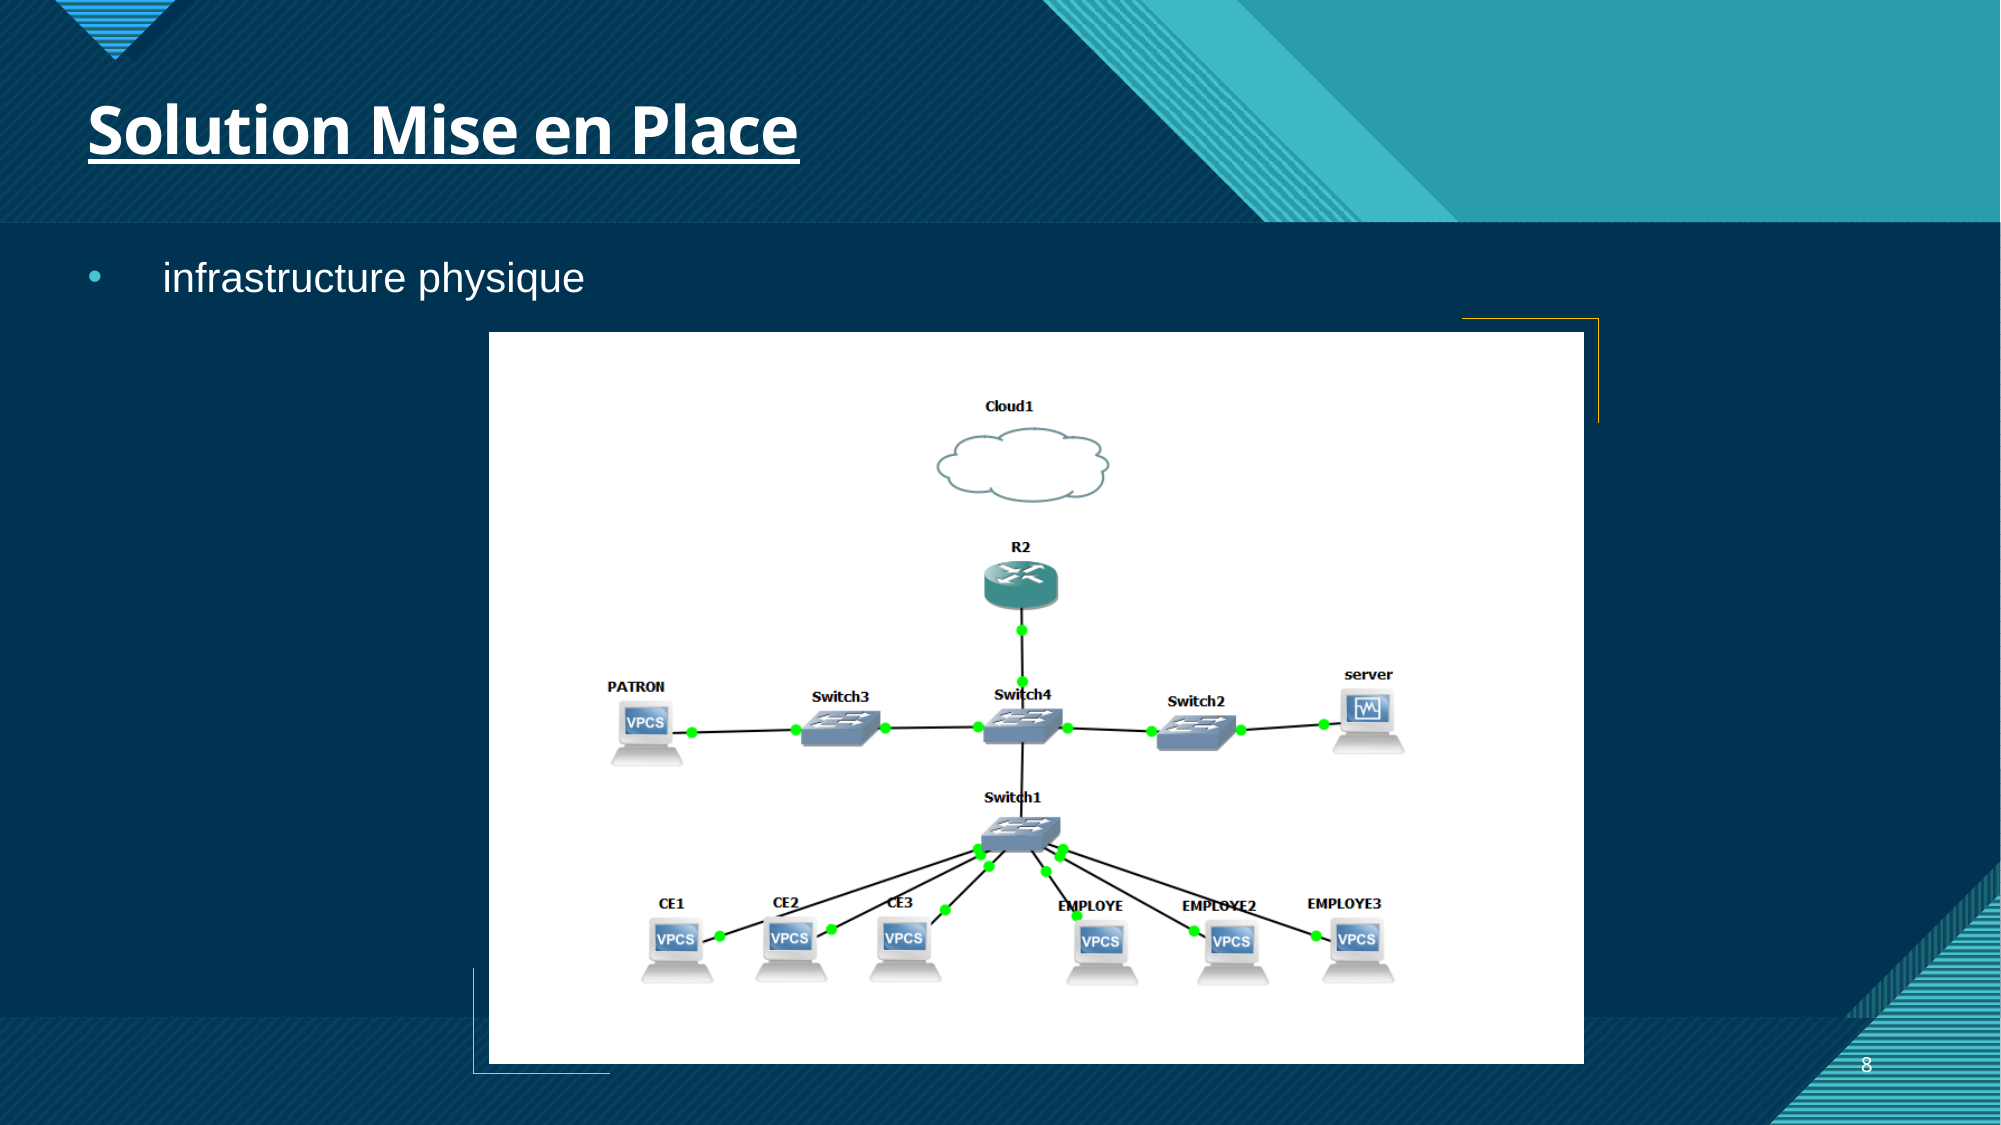

# Solution Mise en Place
infrastructure physique